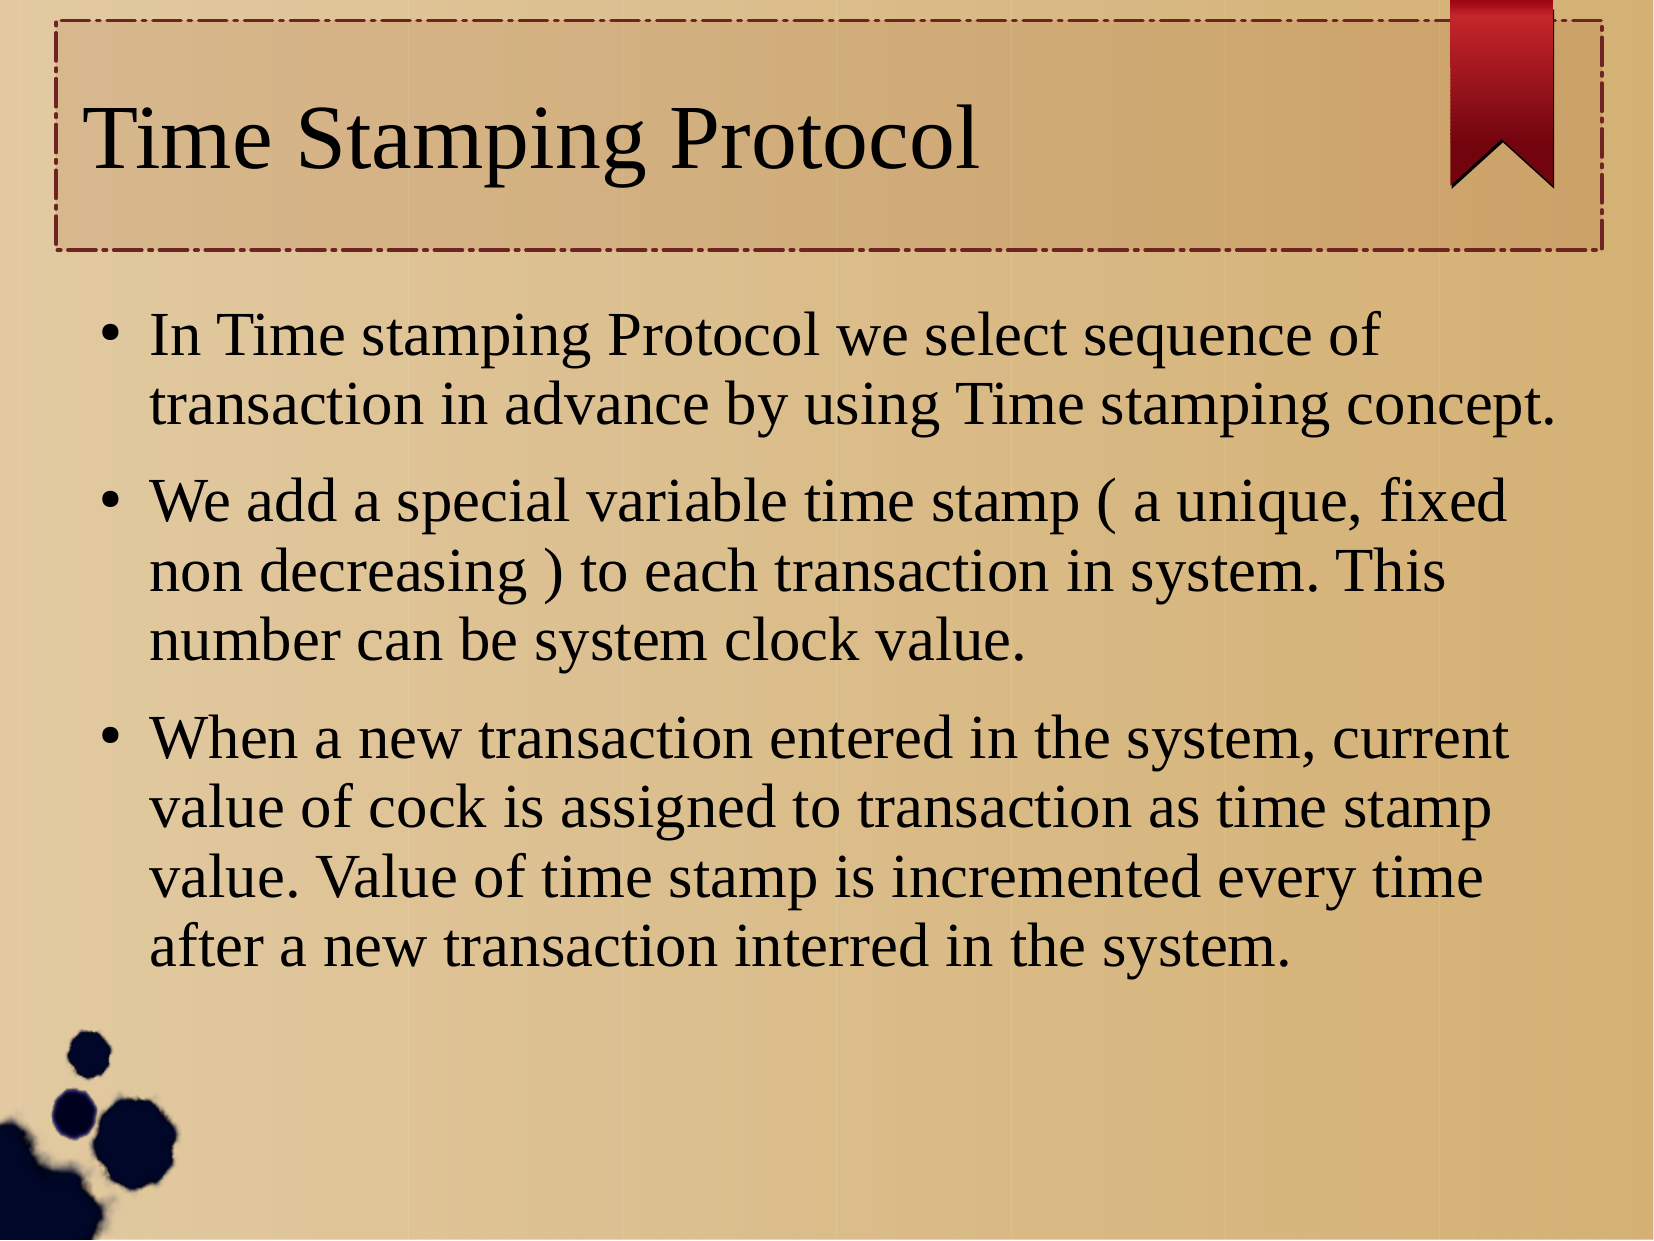

# Time Stamping Protocol
In Time stamping Protocol we select sequence of transaction in advance by using Time stamping concept.
We add a special variable time stamp ( a unique, fixed non decreasing ) to each transaction in system. This number can be system clock value.
When a new transaction entered in the system, current value of cock is assigned to transaction as time stamp value. Value of time stamp is incremented every time after a new transaction interred in the system.